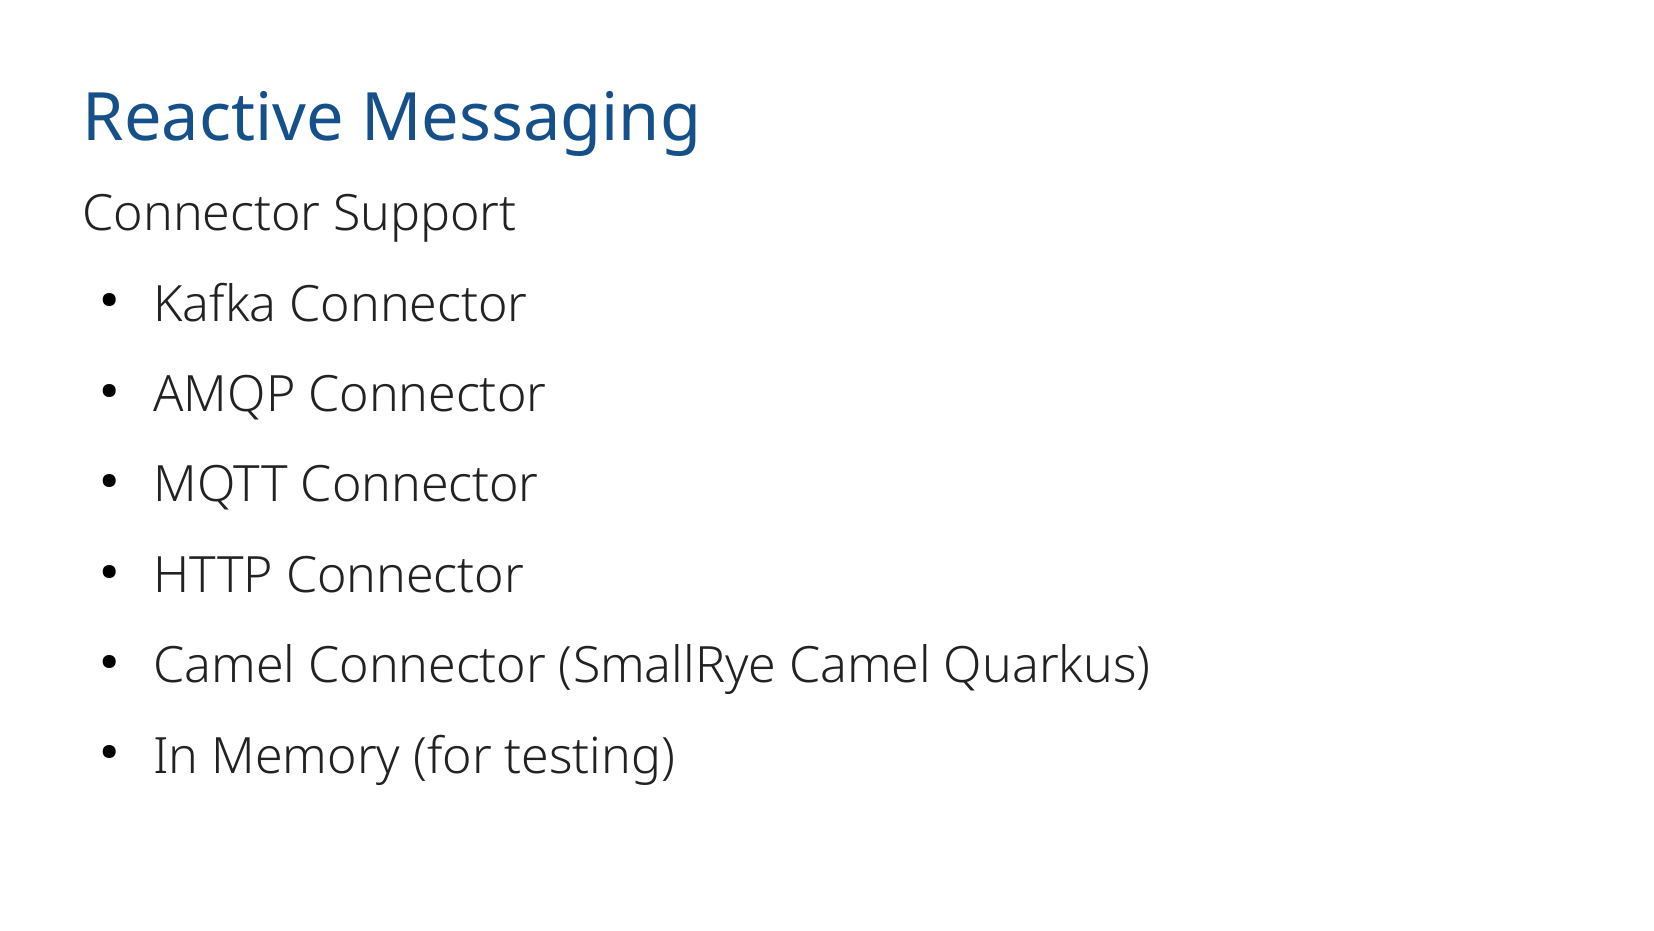

Reactive Messaging
# Connector Support
Kafka Connector
AMQP Connector
MQTT Connector
HTTP Connector
Camel Connector (SmallRye Camel Quarkus)
In Memory (for testing)